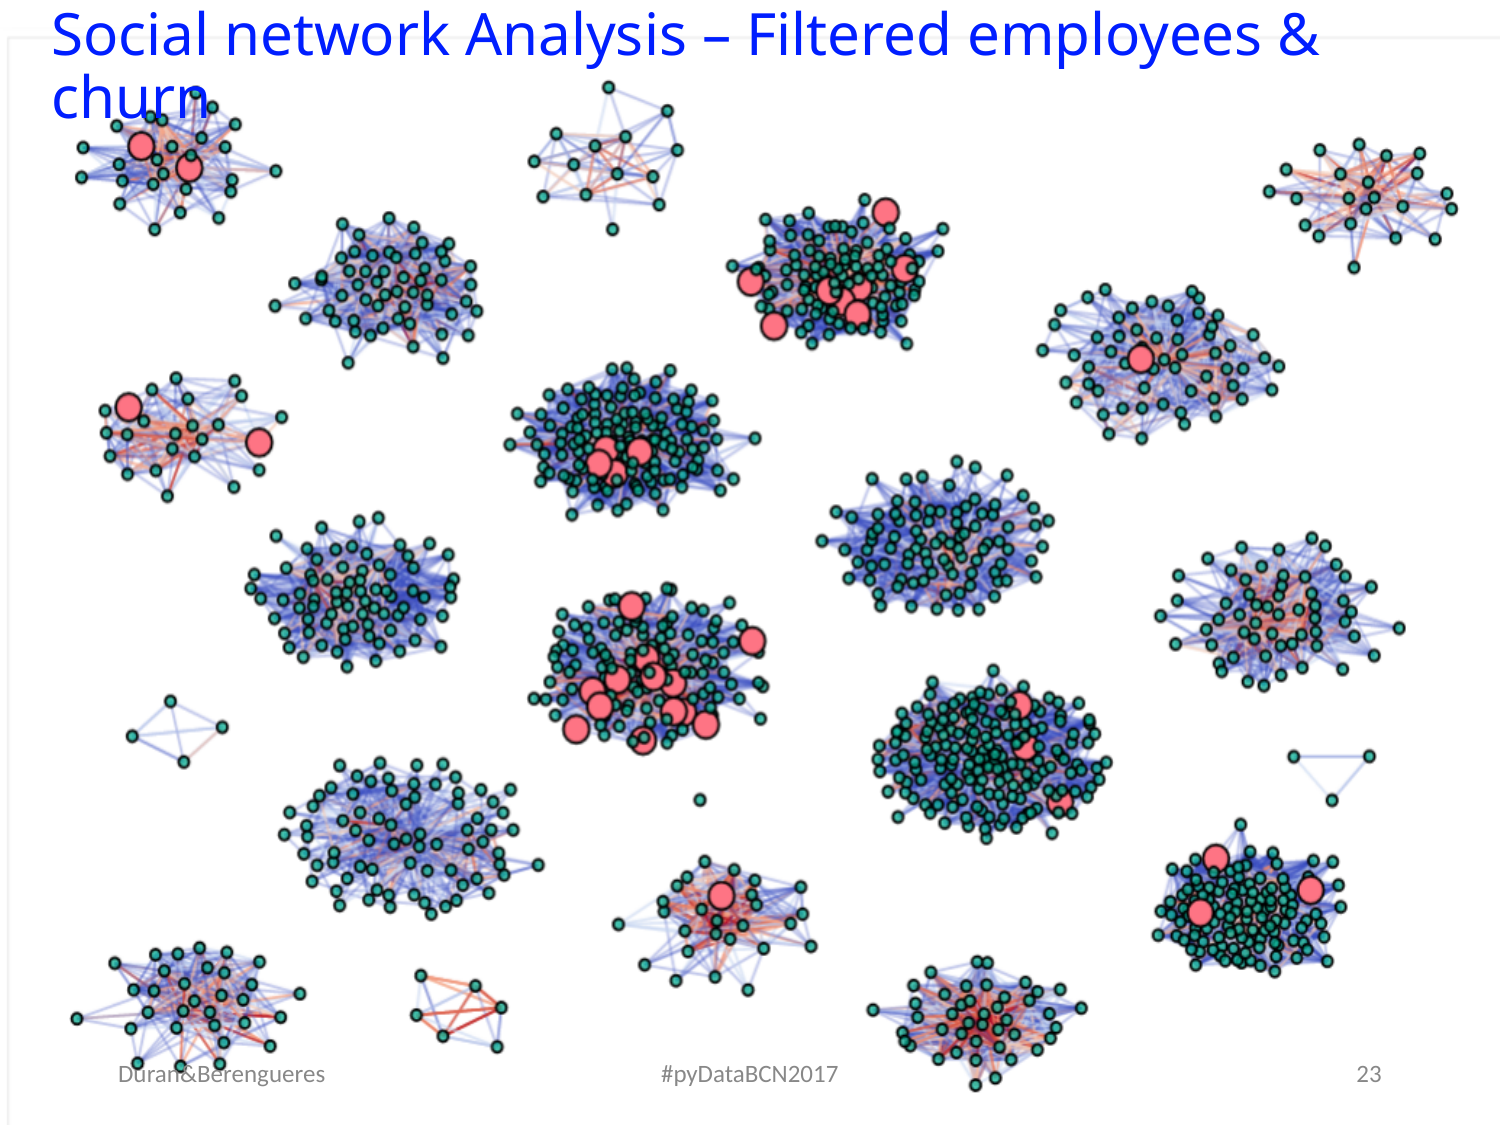

# Social network Analysis – Filtered employees & churn
Duran&Berengueres
#pyDataBCN2017